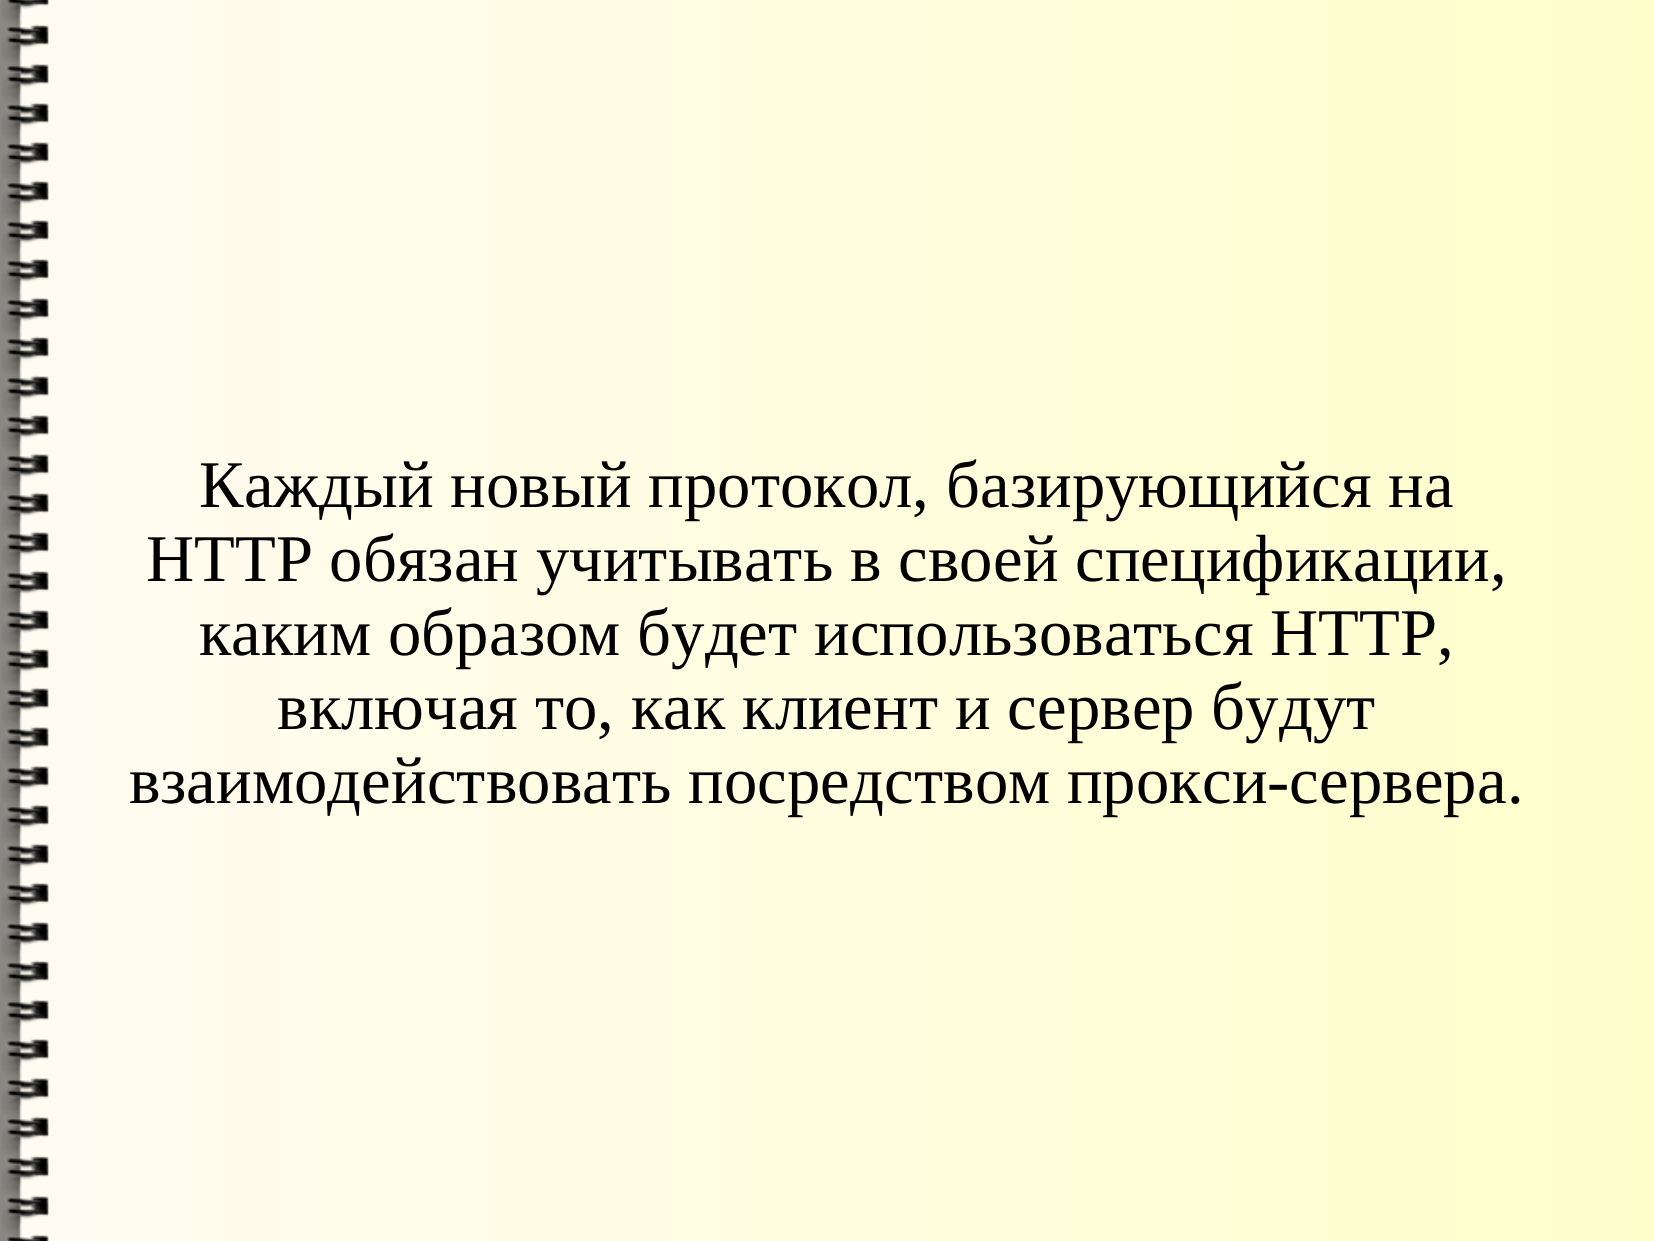

# Каждый новый протокол, базирующийся на HTTP обязан учитывать в своей спецификации, каким образом будет использоваться HTTP, включая то, как клиент и сервер будут взаимодействовать посредством прокси-сервера.